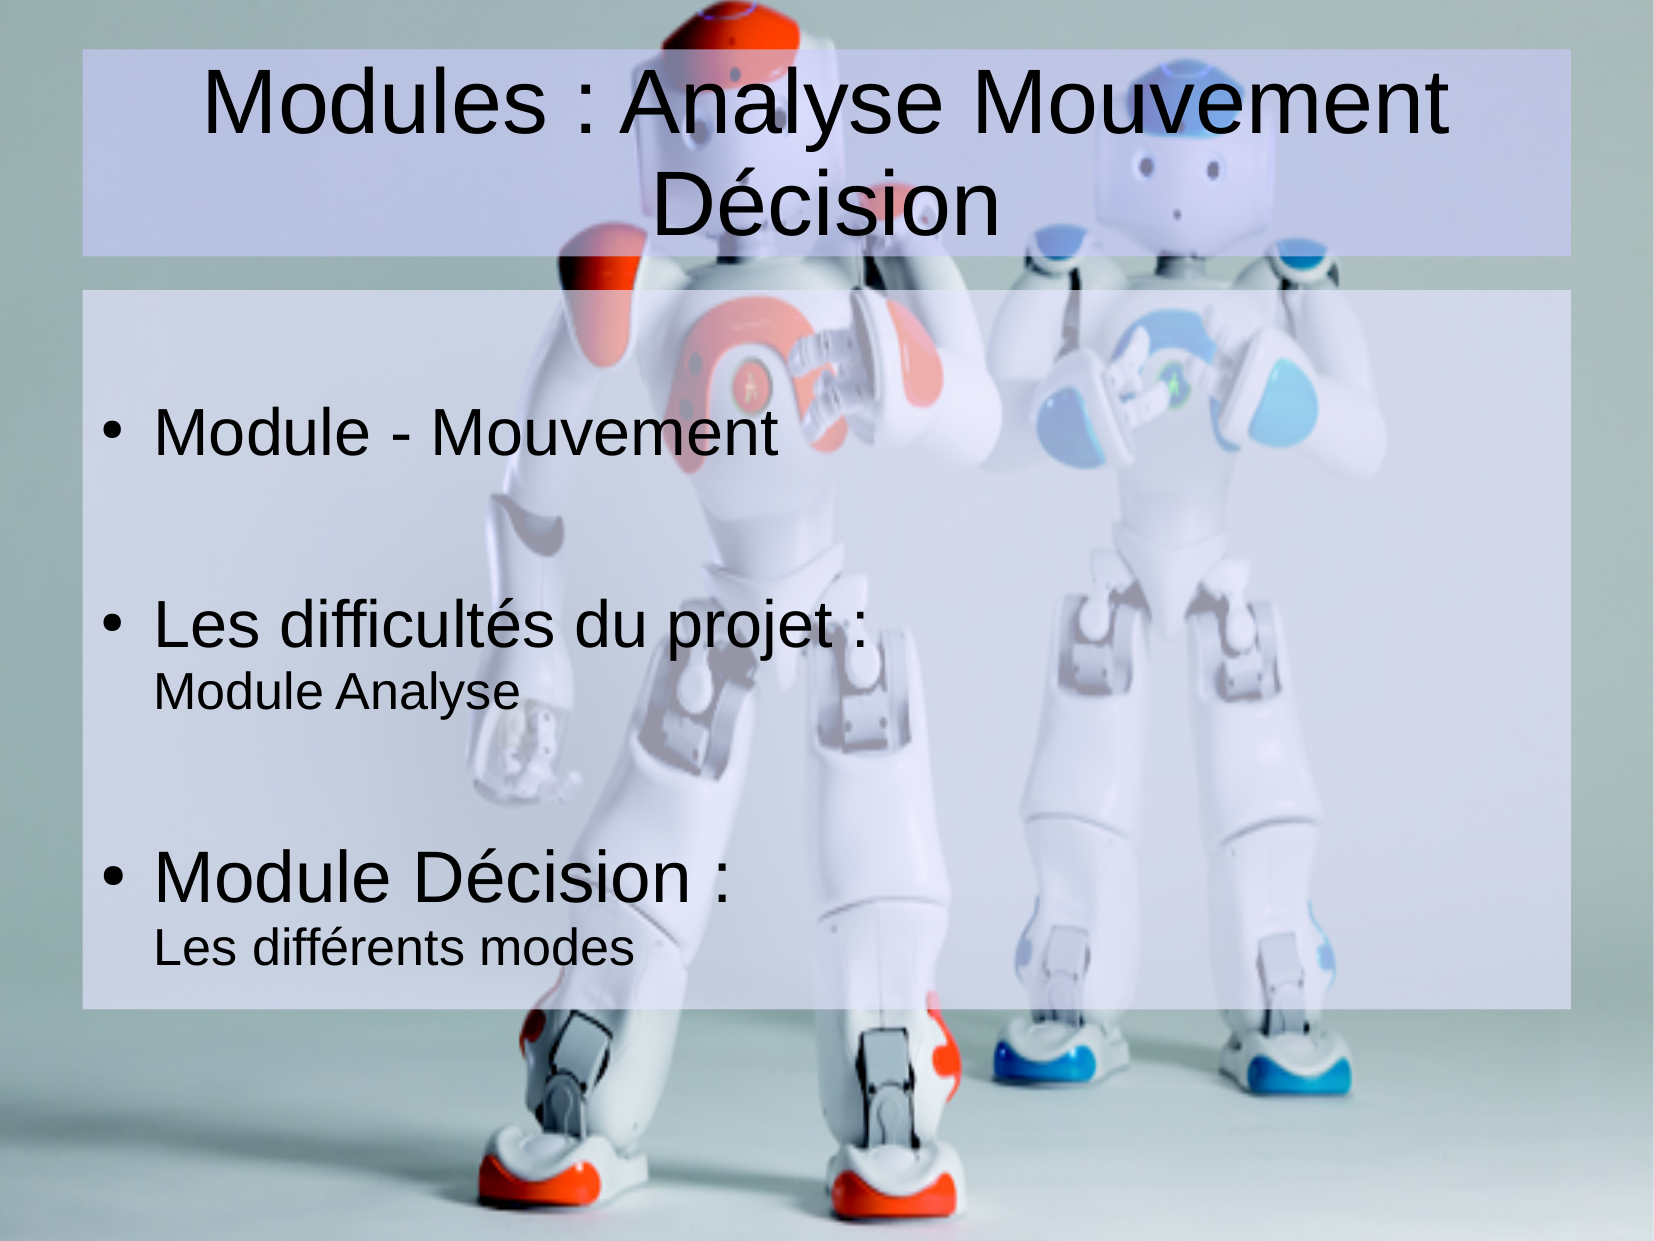

# Modules : Analyse Mouvement Décision
Module - Mouvement
Les difficultés du projet :
Module Analyse
Module Décision :
Les différents modes